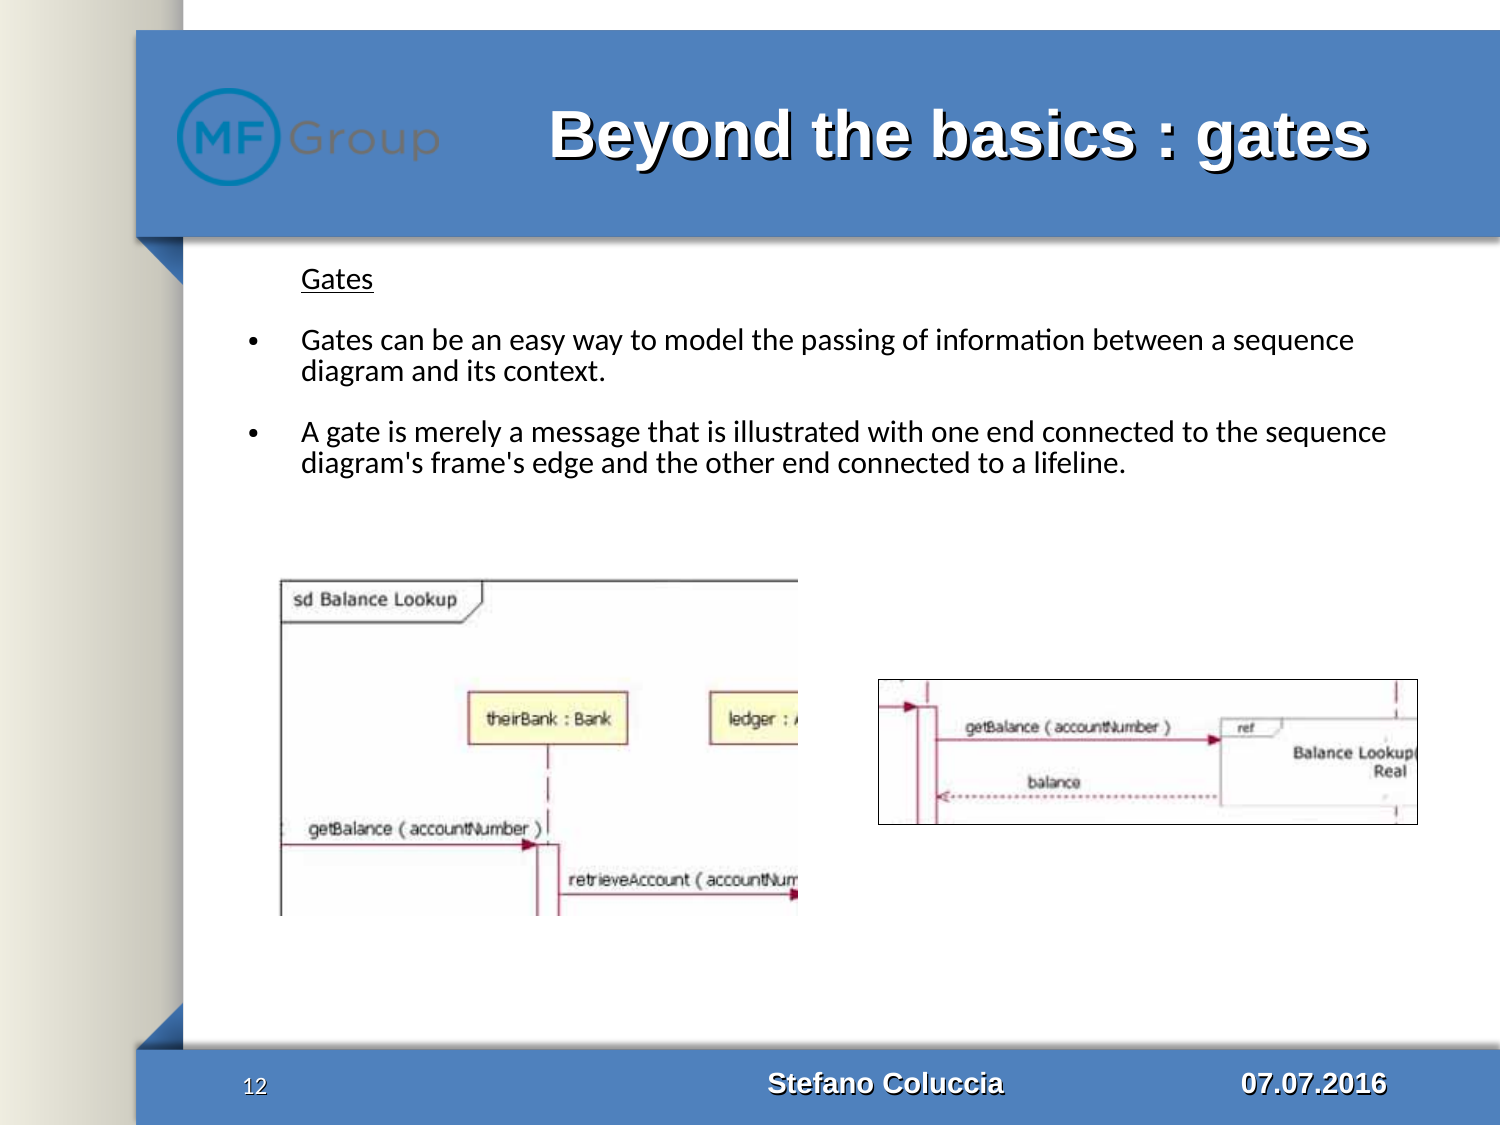

# Beyond the basics : gates
Gates
Gates can be an easy way to model the passing of information between a sequence diagram and its context.
A gate is merely a message that is illustrated with one end connected to the sequence diagram's frame's edge and the other end connected to a lifeline.
12
Stefano Coluccia
07.07.2016